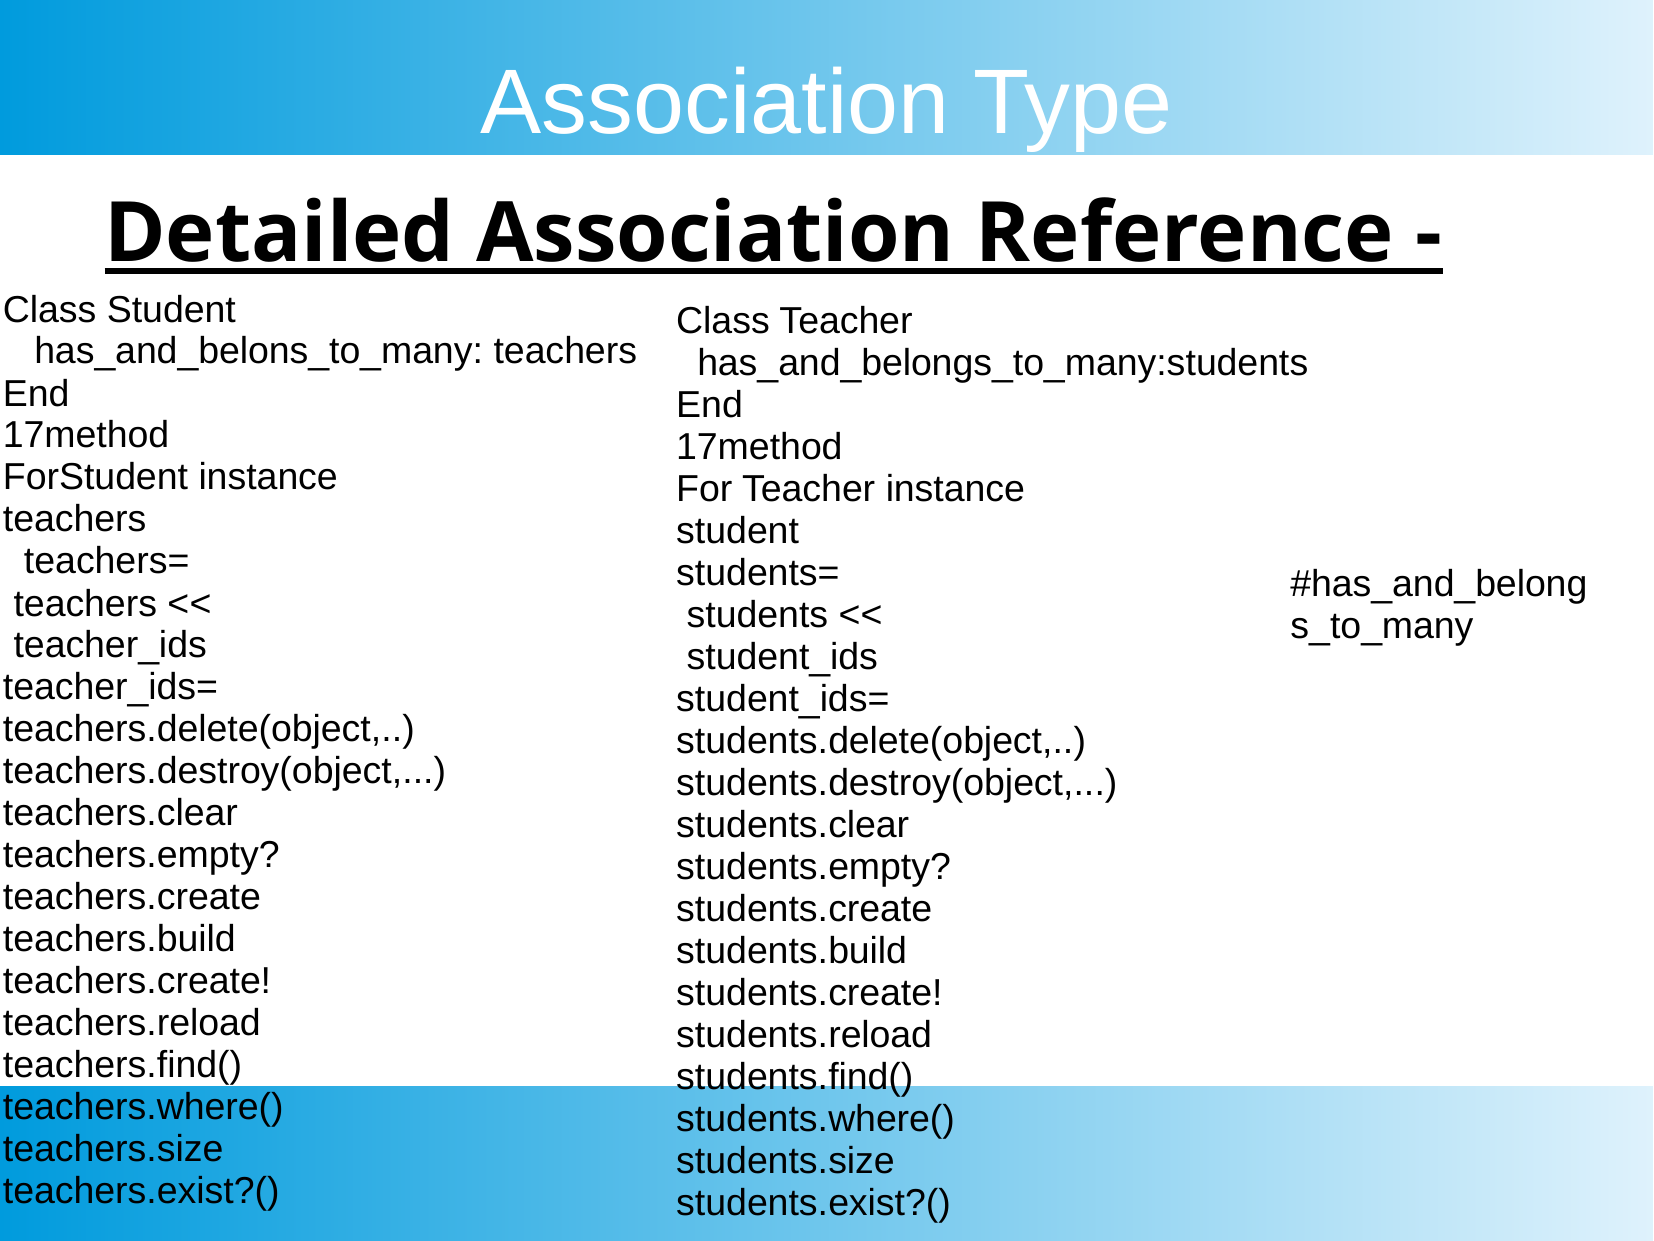

# Association Type
Detailed Association Reference -
Class Student
 has_and_belons_to_many: teachers
End
17method
ForStudent instance									 					 teachers
 teachers=
 teachers <<
 teacher_ids
teacher_ids=
teachers.delete(object,..)
teachers.destroy(object,...)
teachers.clear
teachers.empty?
teachers.create
teachers.build
teachers.create!
teachers.reload
teachers.find()
teachers.where()
teachers.size
teachers.exist?()
Class Teacher
 has_and_belongs_to_many:students
End
17method
For Teacher instance
student
students=
 students <<
 student_ids
student_ids=
students.delete(object,..)
students.destroy(object,...)
students.clear
students.empty?
students.create
students.build
students.create!
students.reload
students.find()
students.where()
students.size
students.exist?()
#has_and_belongs_to_many